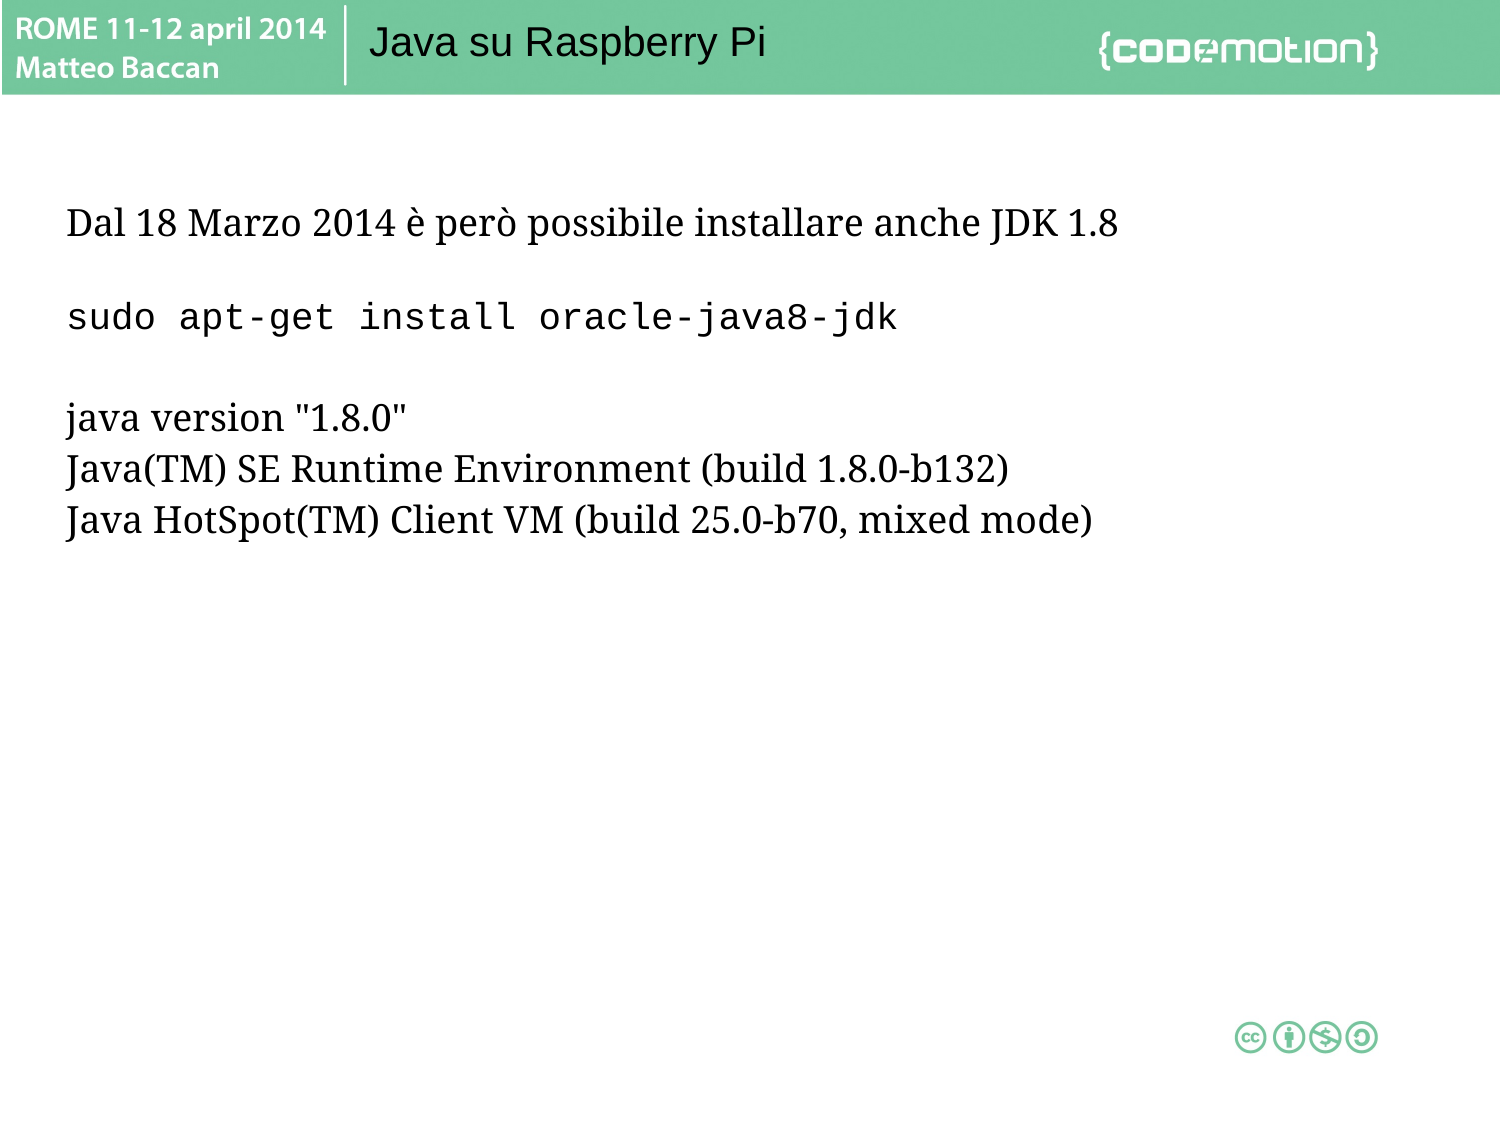

# Java su Raspberry Pi
Dal 18 Marzo 2014 è però possibile installare anche JDK 1.8
sudo apt-get install oracle-java8-jdk
java version "1.8.0"
Java(TM) SE Runtime Environment (build 1.8.0-b132)
Java HotSpot(TM) Client VM (build 25.0-b70, mixed mode)